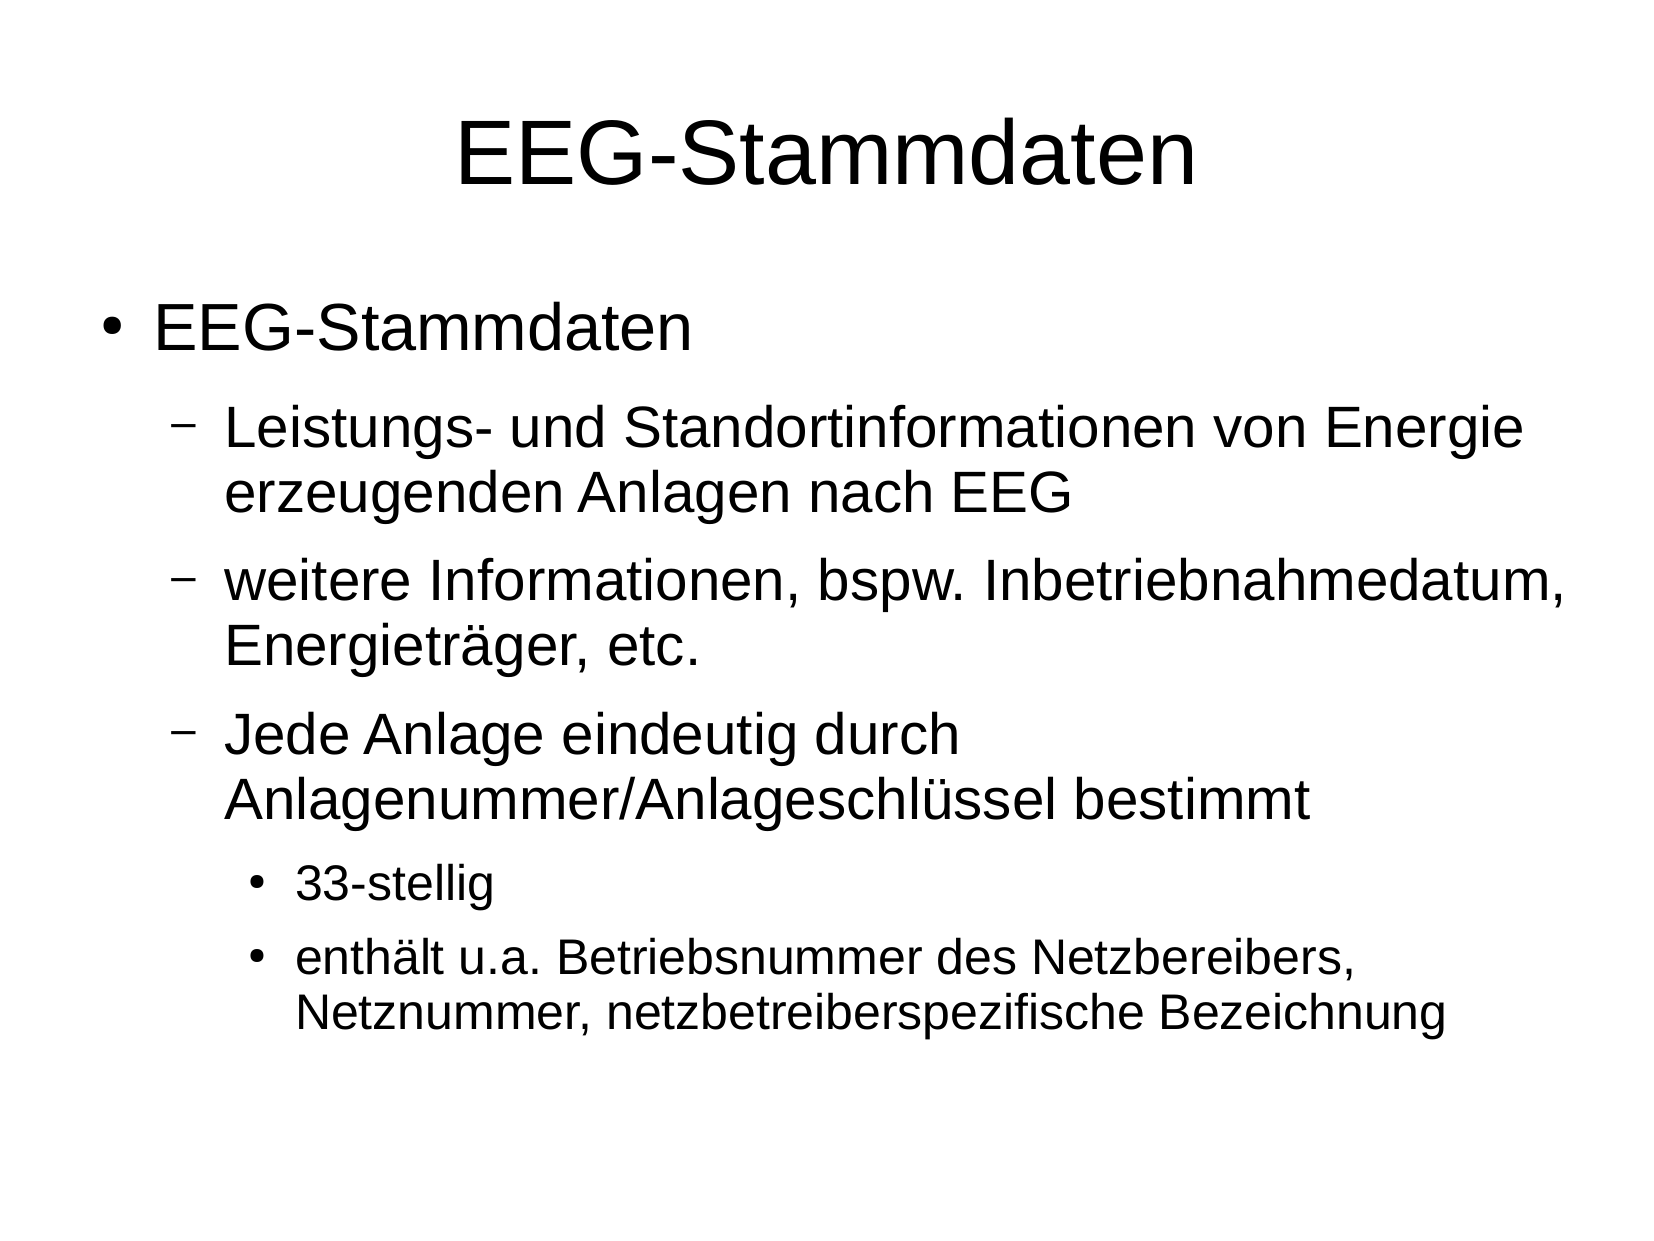

# EEG-Stammdaten
EEG-Stammdaten
Leistungs- und Standortinformationen von Energie erzeugenden Anlagen nach EEG
weitere Informationen, bspw. Inbetriebnahmedatum, Energieträger, etc.
Jede Anlage eindeutig durch Anlagenummer/Anlageschlüssel bestimmt
33-stellig
enthält u.a. Betriebsnummer des Netzbereibers, Netznummer, netzbetreiberspezifische Bezeichnung